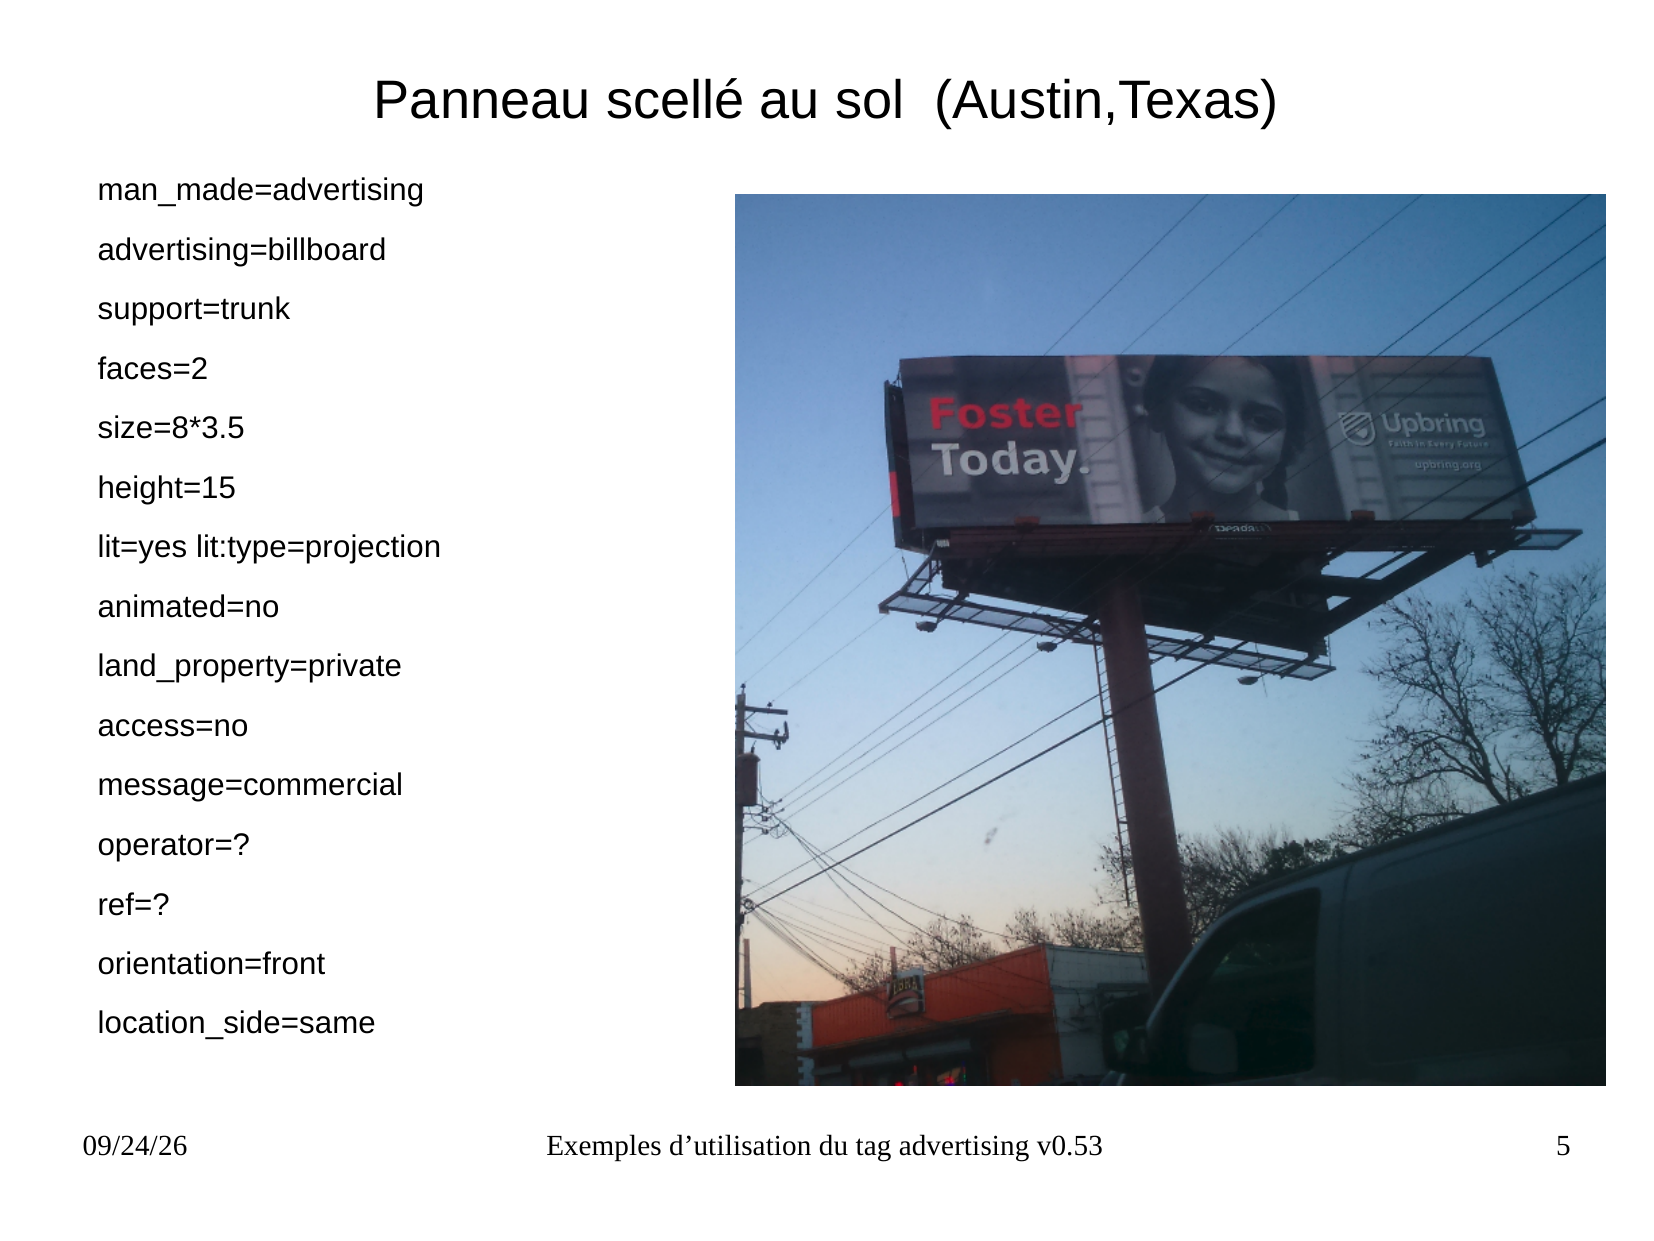

# Panneau scellé au sol (Austin,Texas)
man_made=advertising
advertising=billboard
support=trunk
faces=2
size=8*3.5
height=15
lit=yes lit:type=projection
animated=no
land_property=private
access=no
message=commercial
operator=?
ref=?
orientation=front
location_side=same
5